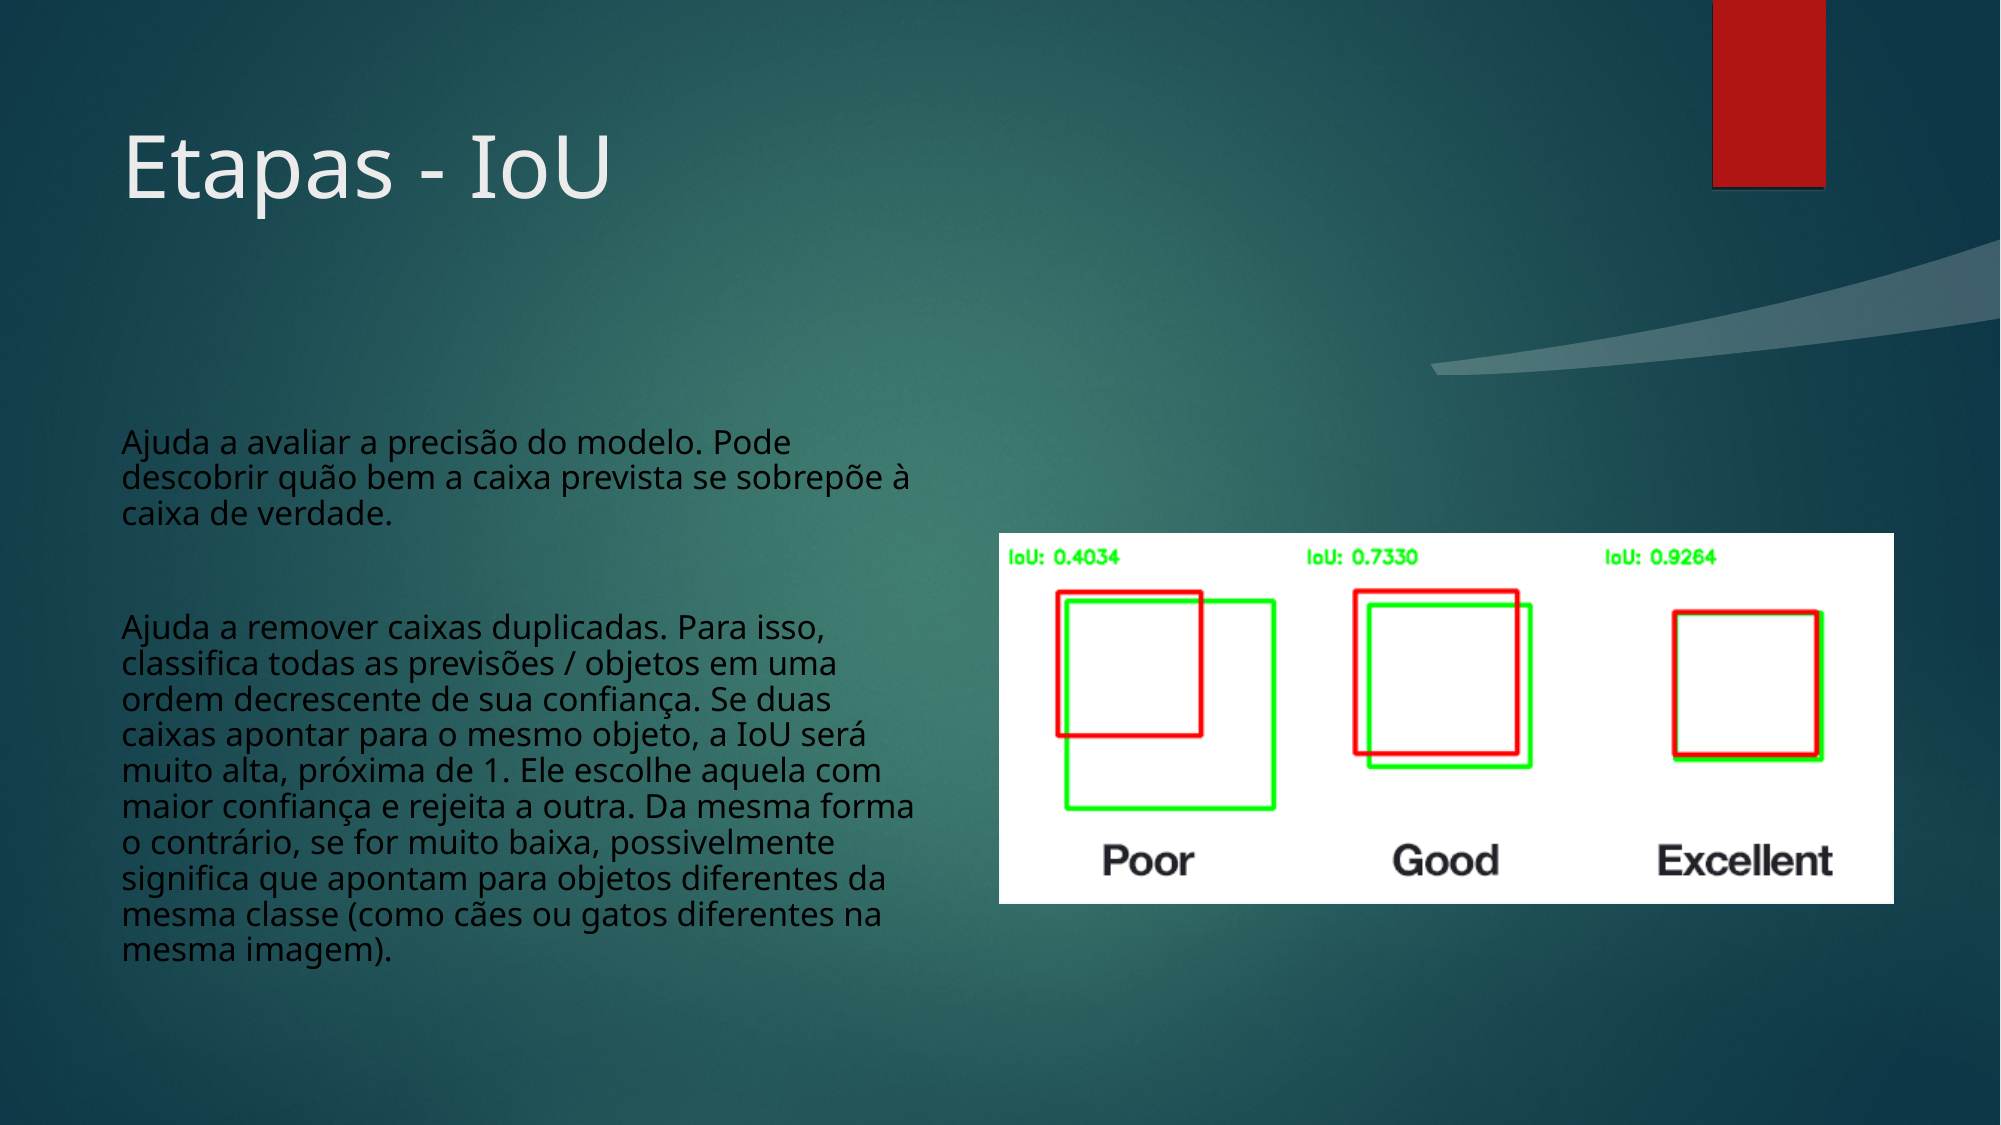

# Etapas - IoU
Ajuda a avaliar a precisão do modelo. Pode descobrir quão bem a caixa prevista se sobrepõe à caixa de verdade.
Ajuda a remover caixas duplicadas. Para isso, classifica todas as previsões / objetos em uma ordem decrescente de sua confiança. Se duas caixas apontar para o mesmo objeto, a IoU será muito alta, próxima de 1. Ele escolhe aquela com maior confiança e rejeita a outra. Da mesma forma o contrário, se for muito baixa, possivelmente significa que apontam para objetos diferentes da mesma classe (como cães ou gatos diferentes na mesma imagem).